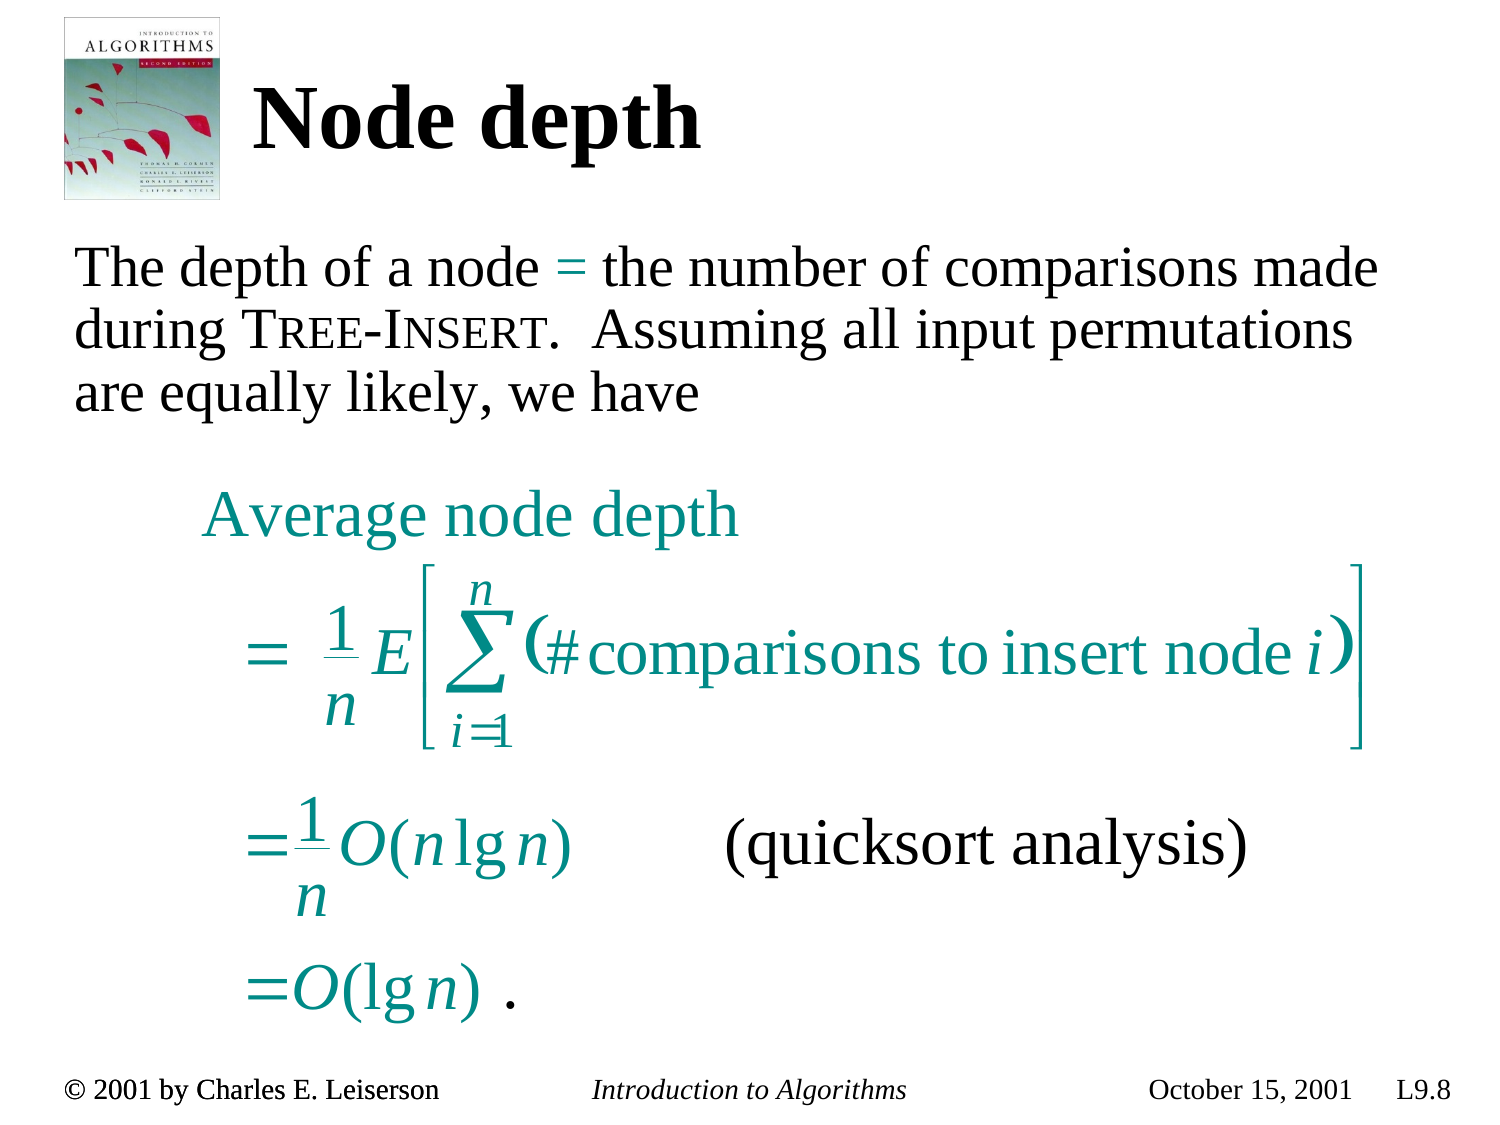

Node depth
The depth of a node = the number of comparisons made during TREE-INSERT. Assuming all input permutations are equally likely, we have
Average node depth
(quicksort analysis)
.
Introduction to Algorithms
October 15, 2001 L9.